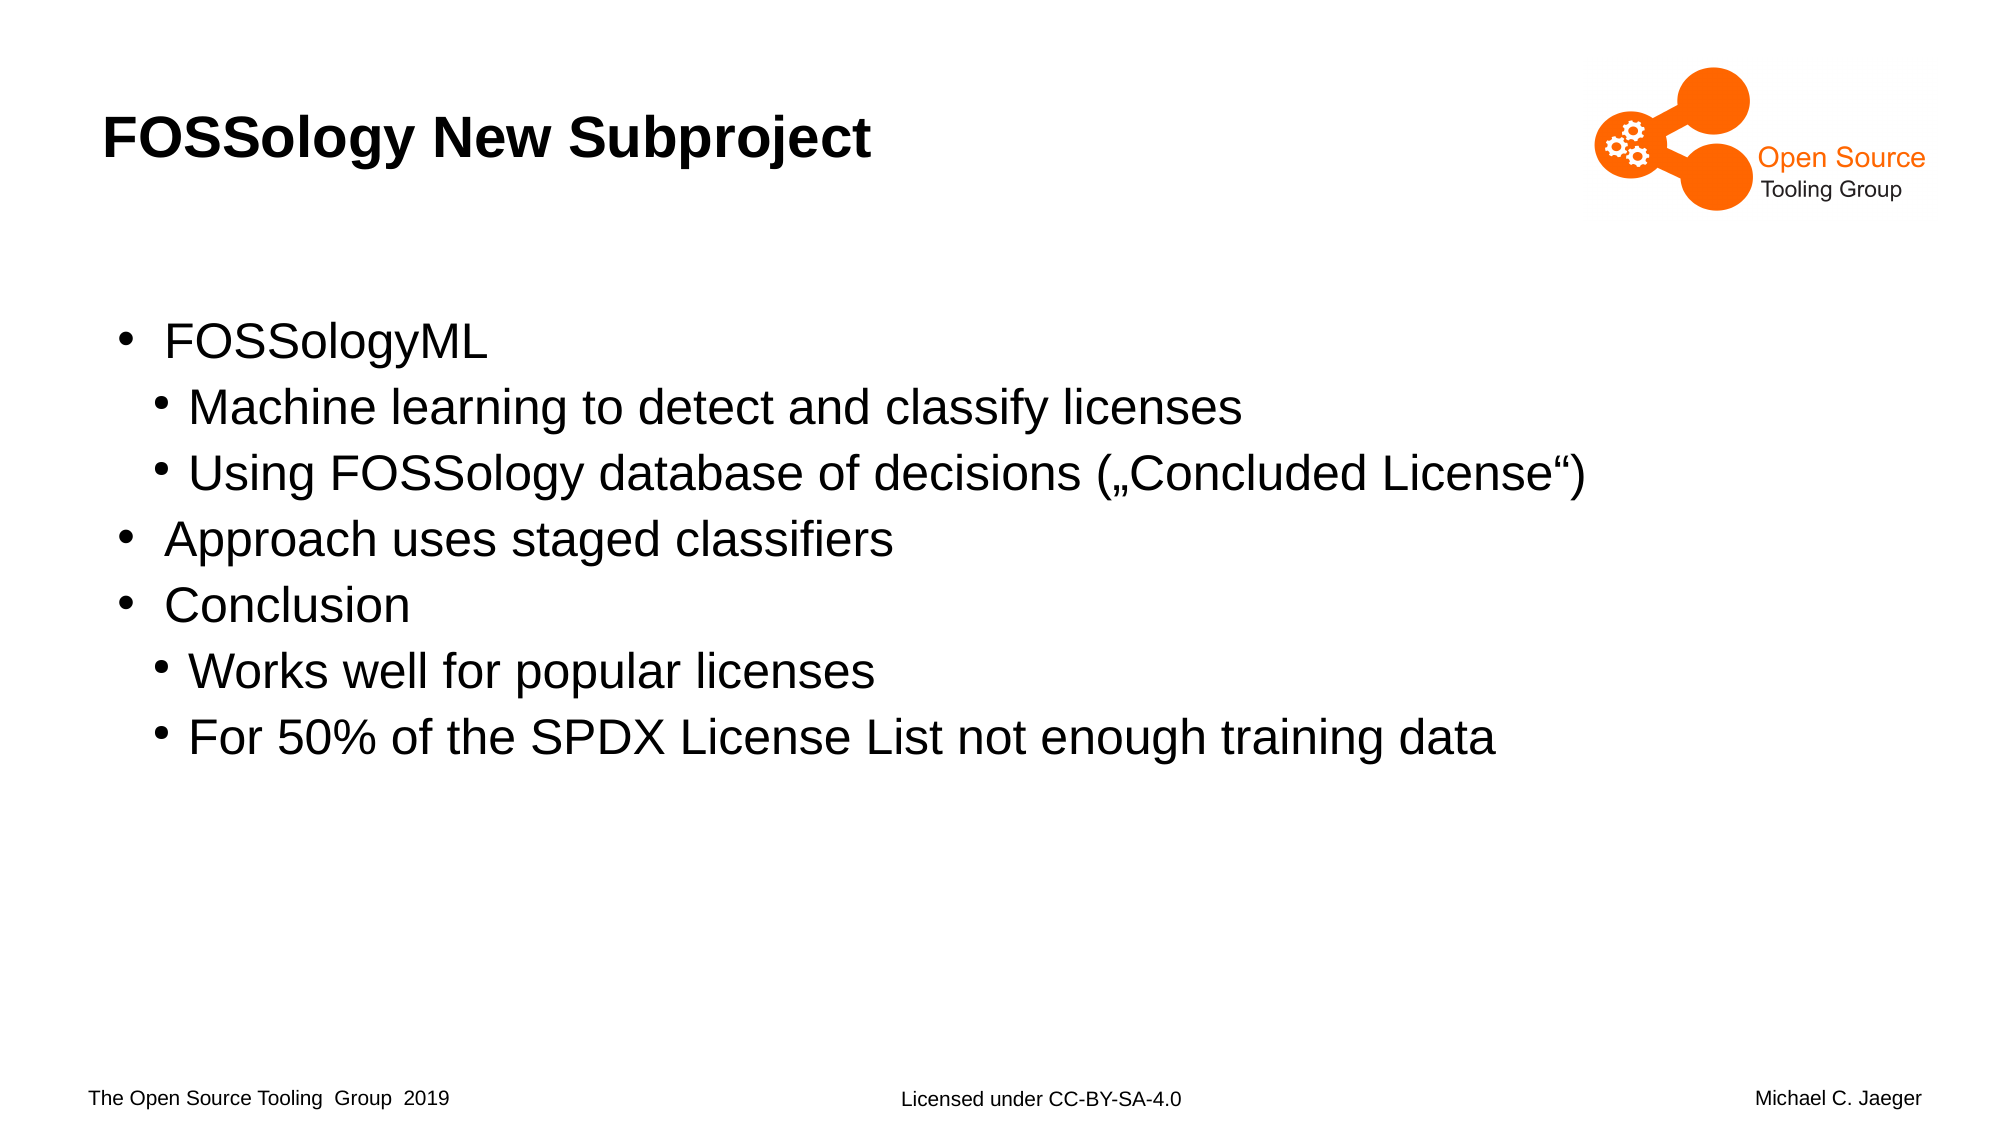

# FOSSology New Subproject
FOSSologyML
Machine learning to detect and classify licenses
Using FOSSology database of decisions („Concluded License“)
Approach uses staged classifiers
Conclusion
Works well for popular licenses
For 50% of the SPDX License List not enough training data